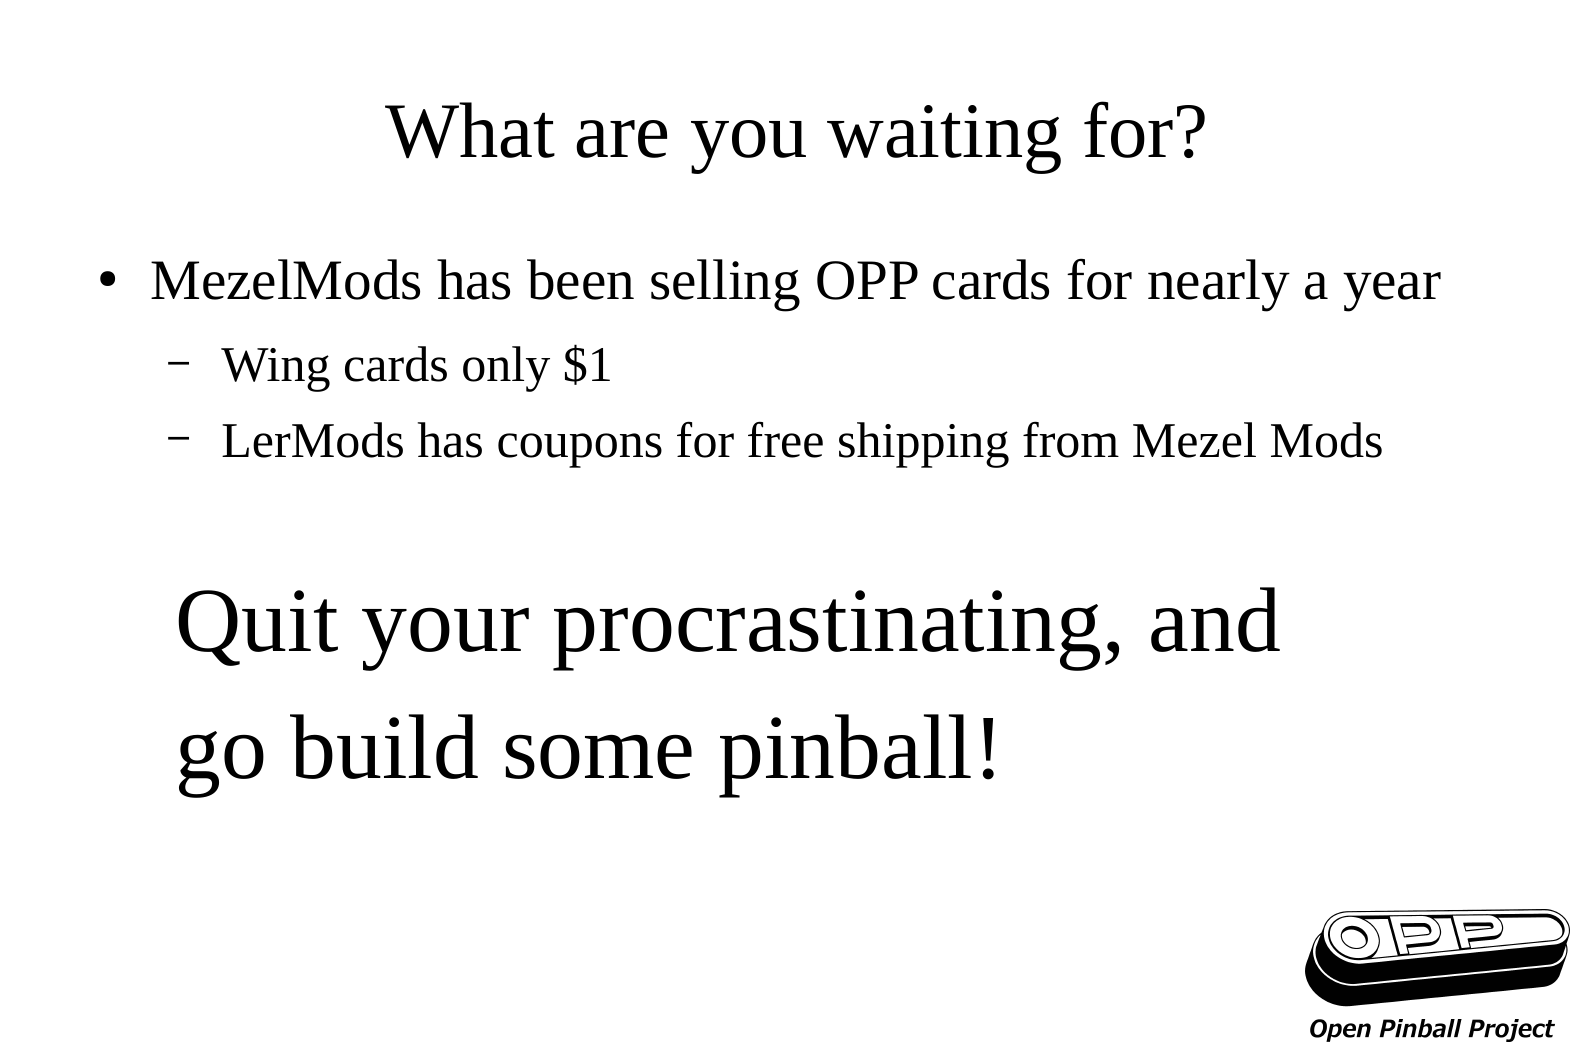

# What are you waiting for?
MezelMods has been selling OPP cards for nearly a year
Wing cards only $1
LerMods has coupons for free shipping from Mezel Mods
Quit your procrastinating, and
go build some pinball!